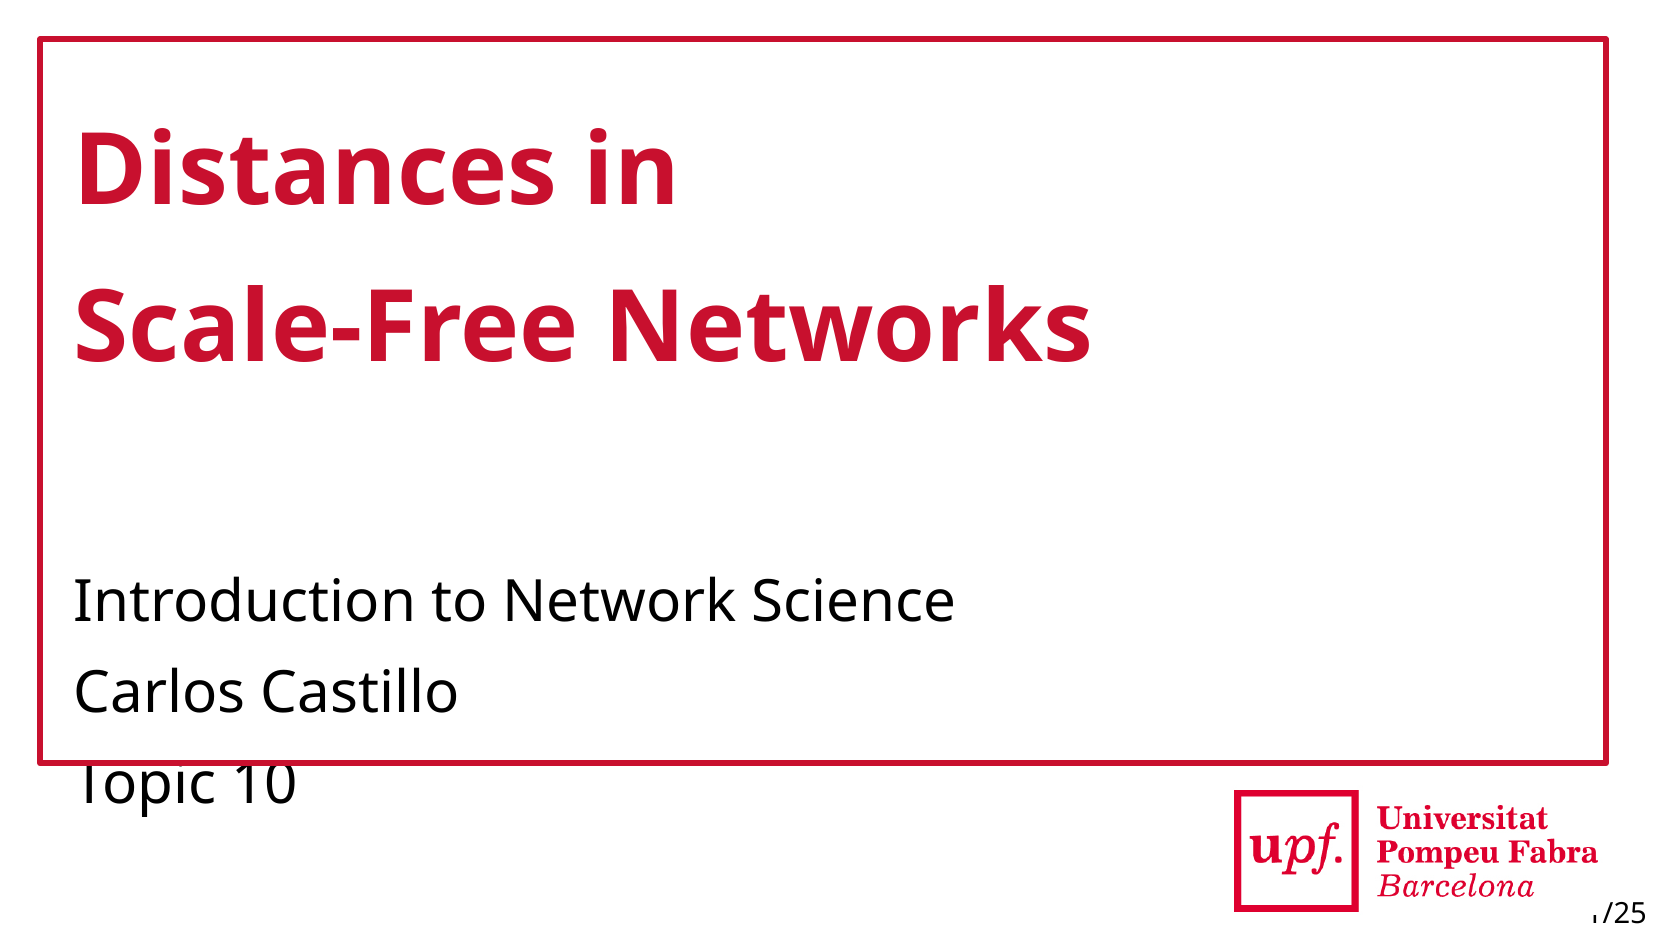

Distances in
Scale-Free Networks
Introduction to Network Science
Carlos Castillo
Topic 10
1